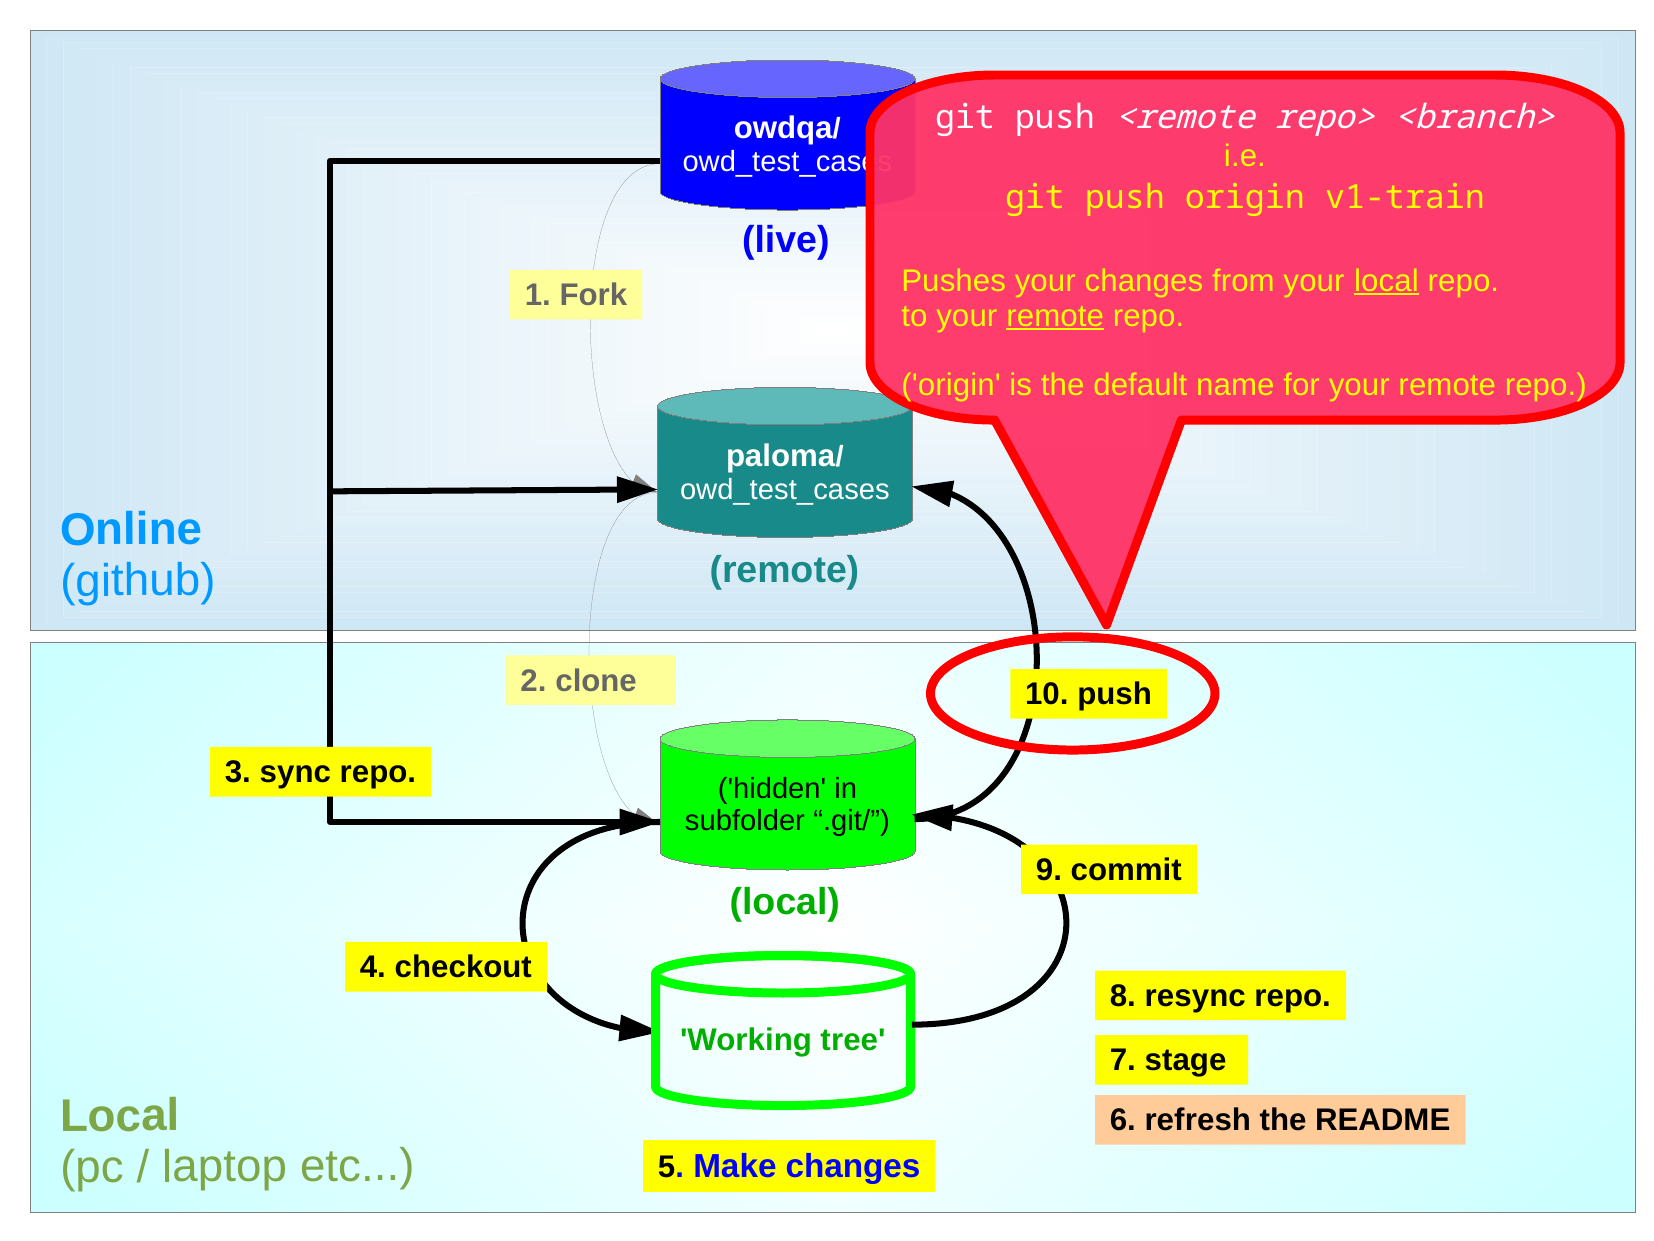

owdqa/
owd_test_cases
(live)
git push <remote repo> <branch>
i.e.
git push origin v1-train
Pushes your changes from your local repo.
to your remote repo.
('origin' is the default name for your remote repo.)
1. Fork
paloma/
owd_test_cases
(remote)
Online
(github)
2. clone
10. push
('hidden' in
subfolder “.git/”)
(local)
3. sync repo.
9. commit
4. checkout
'Working tree'
8. resync repo.
7. stage
Local
(pc / laptop etc...)
6. refresh the README
5. Make changes